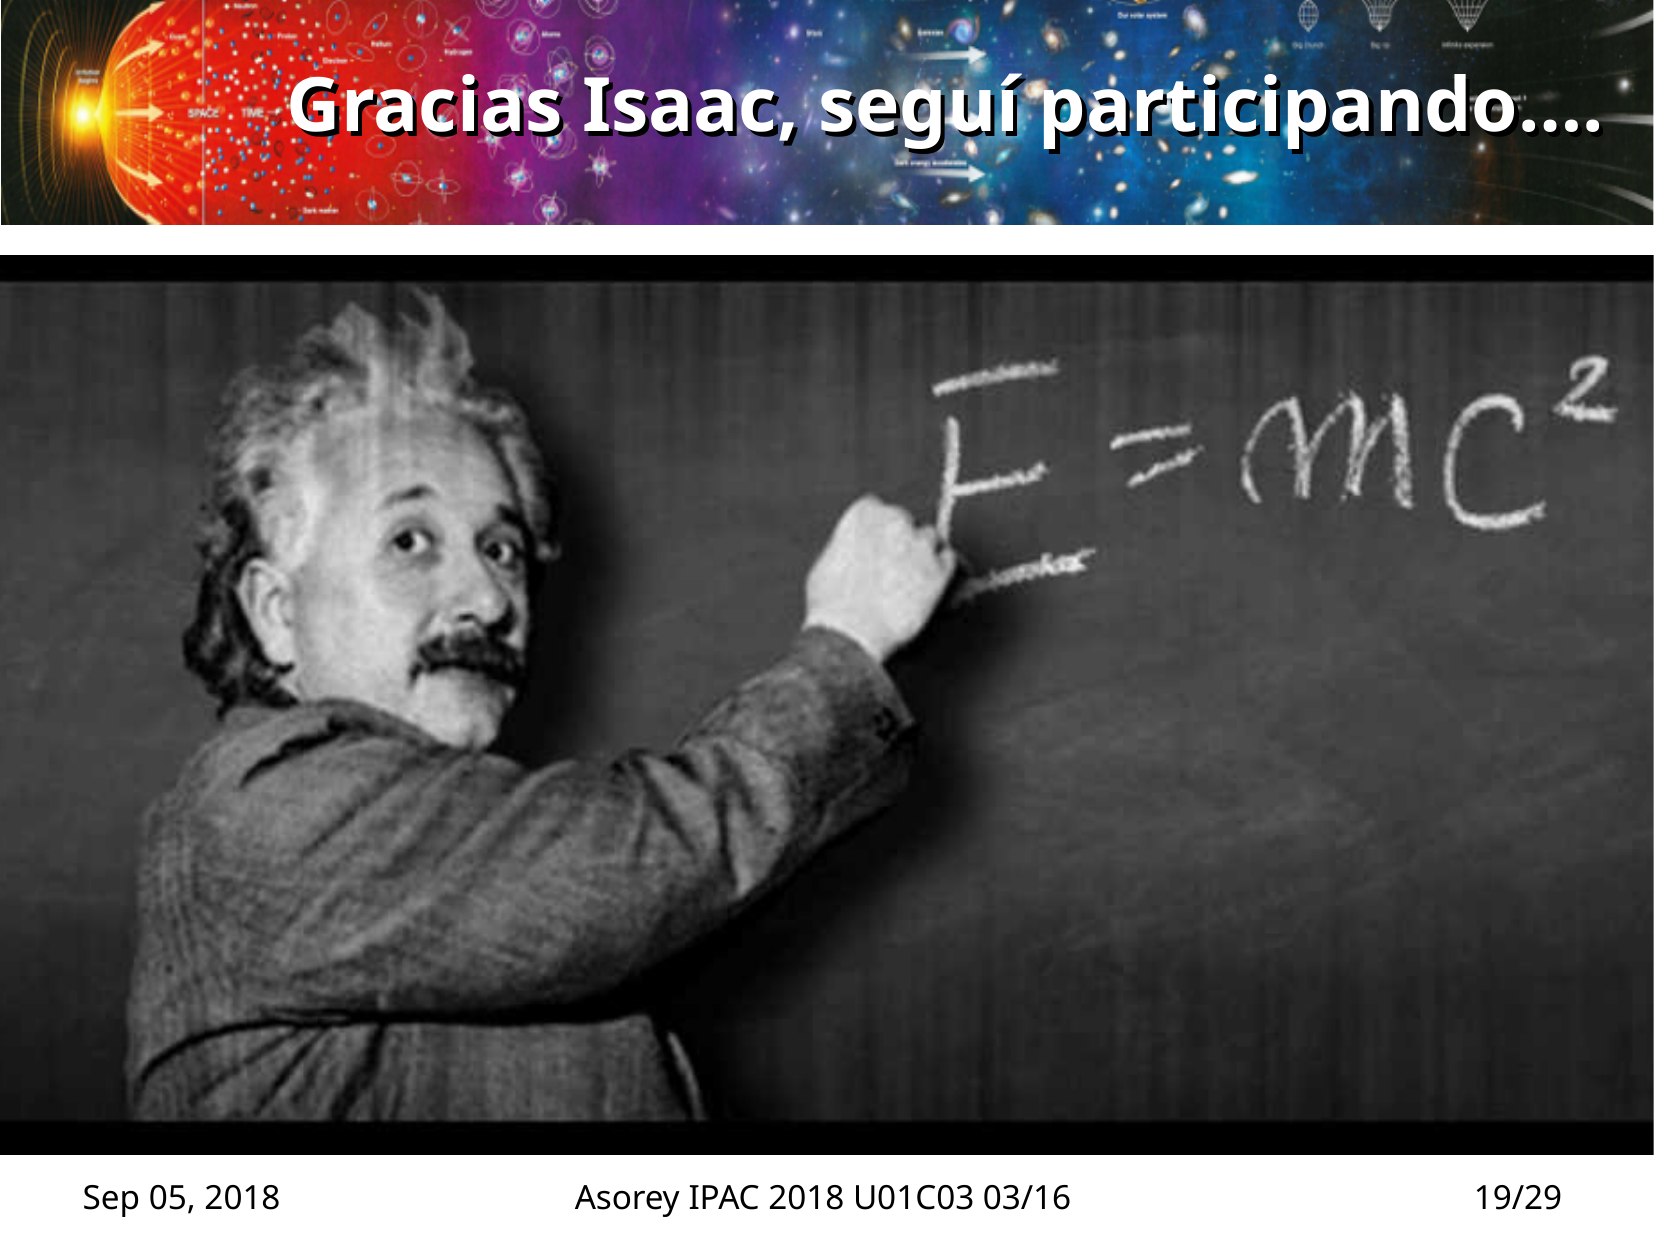

# Gracias Isaac, seguí participando….
Sep 05, 2018
Asorey IPAC 2018 U01C03 03/16
19